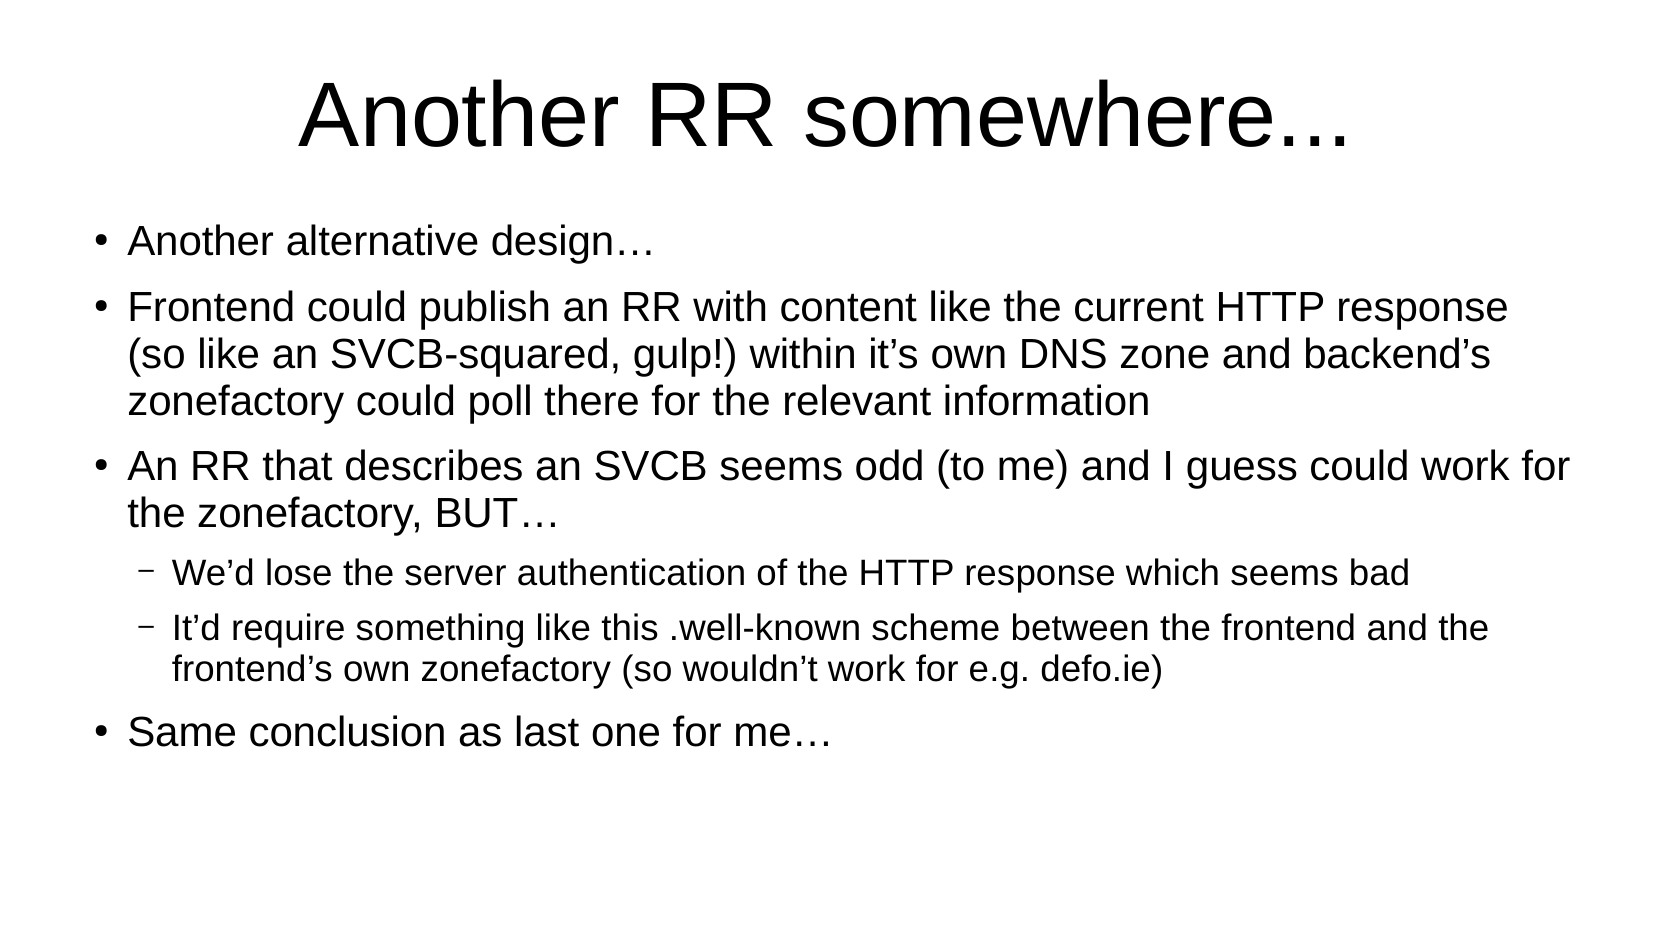

# Another RR somewhere...
Another alternative design…
Frontend could publish an RR with content like the current HTTP response (so like an SVCB-squared, gulp!) within it’s own DNS zone and backend’s zonefactory could poll there for the relevant information
An RR that describes an SVCB seems odd (to me) and I guess could work for the zonefactory, BUT…
We’d lose the server authentication of the HTTP response which seems bad
It’d require something like this .well-known scheme between the frontend and the frontend’s own zonefactory (so wouldn’t work for e.g. defo.ie)
Same conclusion as last one for me…